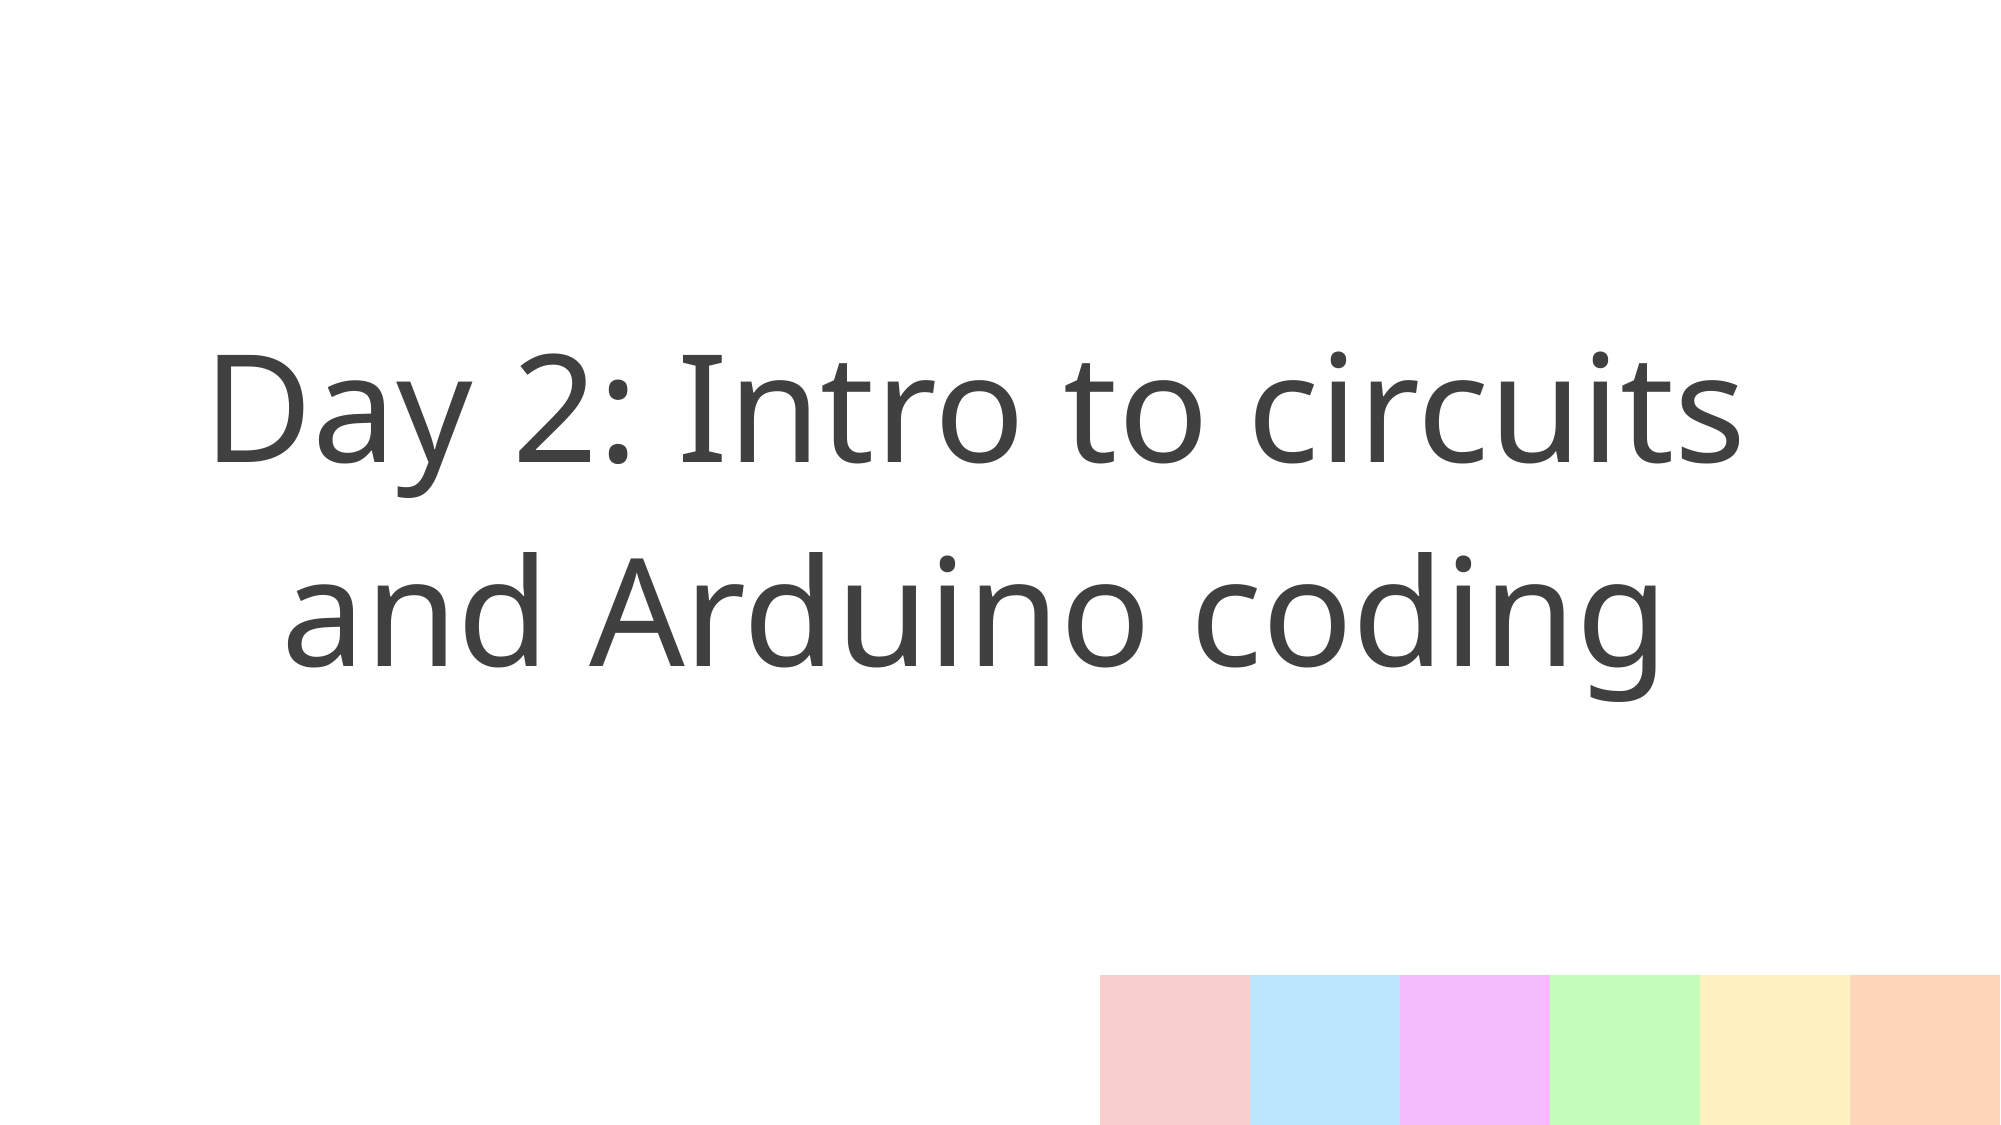

# Day 2: Intro to circuits and Arduino coding